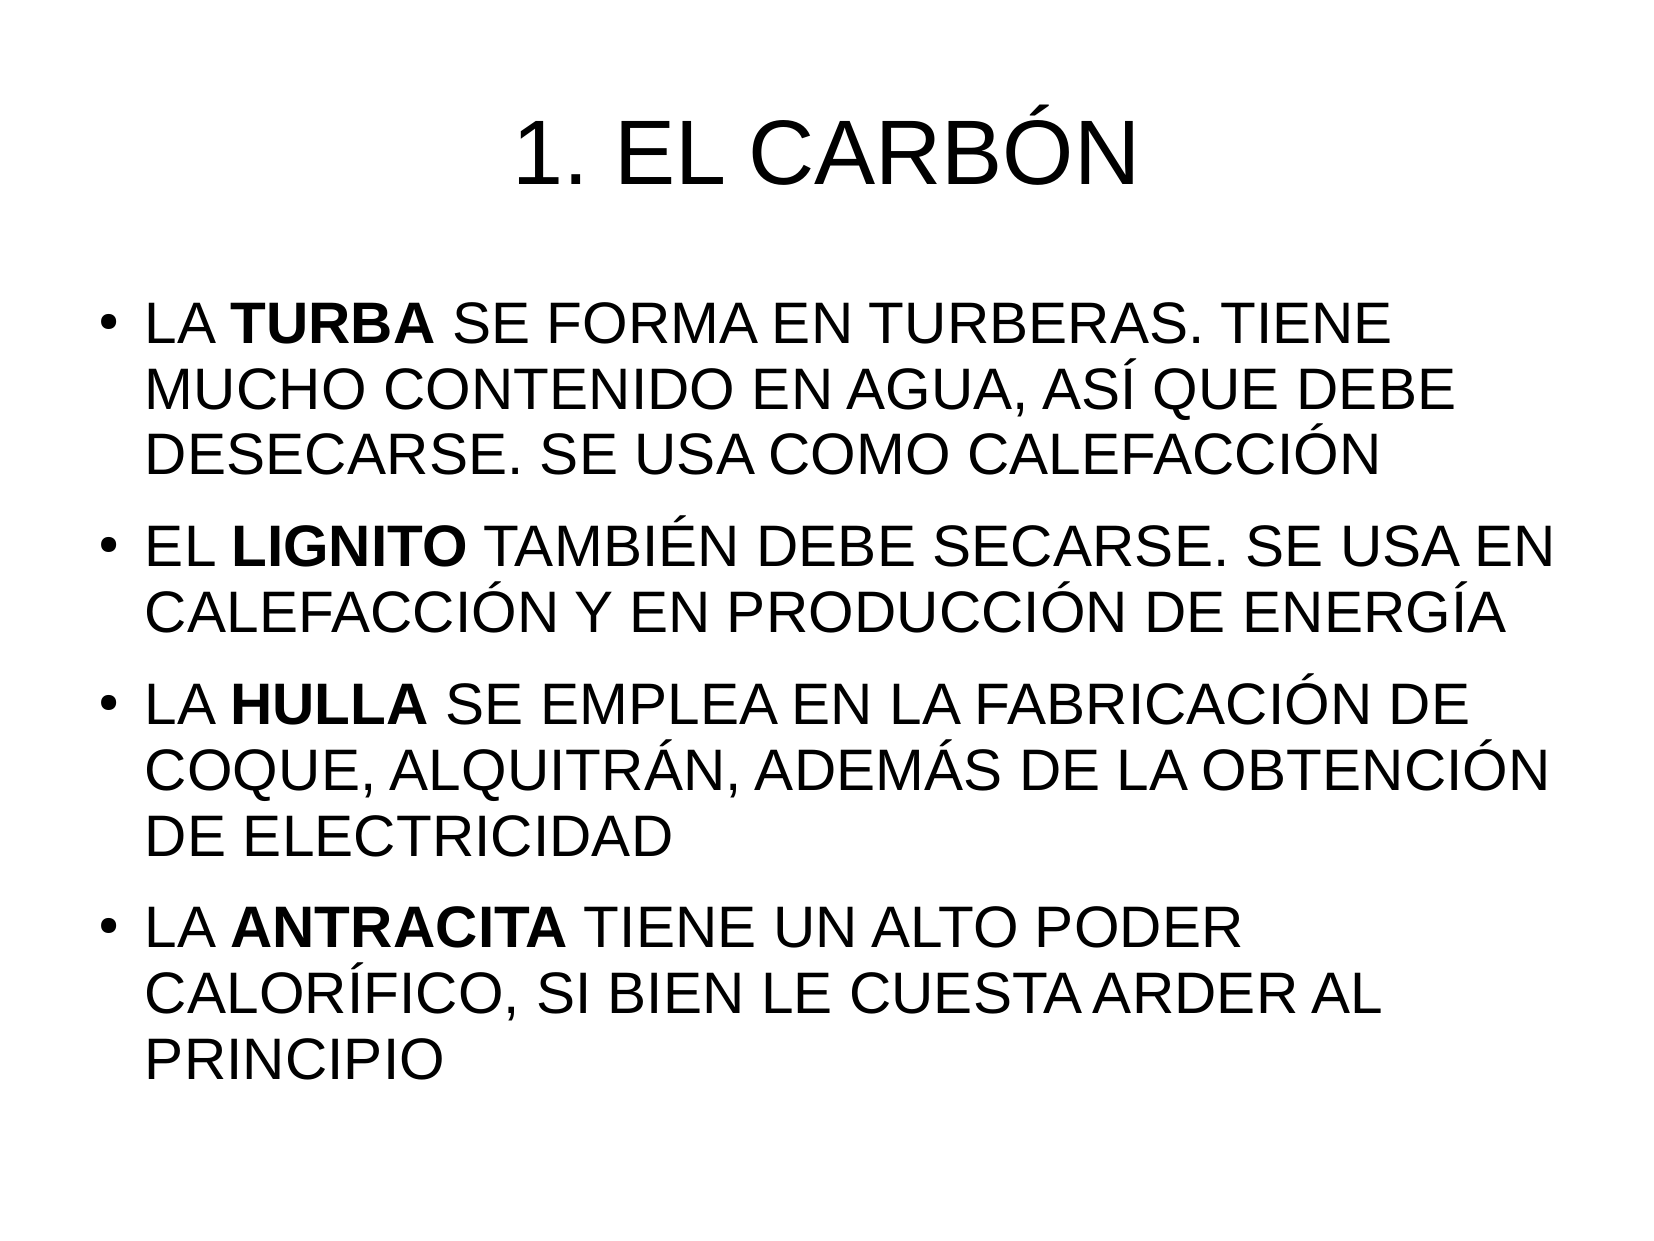

# 1. EL CARBÓN
LA TURBA SE FORMA EN TURBERAS. TIENE MUCHO CONTENIDO EN AGUA, ASÍ QUE DEBE DESECARSE. SE USA COMO CALEFACCIÓN
EL LIGNITO TAMBIÉN DEBE SECARSE. SE USA EN CALEFACCIÓN Y EN PRODUCCIÓN DE ENERGÍA
LA HULLA SE EMPLEA EN LA FABRICACIÓN DE COQUE, ALQUITRÁN, ADEMÁS DE LA OBTENCIÓN DE ELECTRICIDAD
LA ANTRACITA TIENE UN ALTO PODER CALORÍFICO, SI BIEN LE CUESTA ARDER AL PRINCIPIO